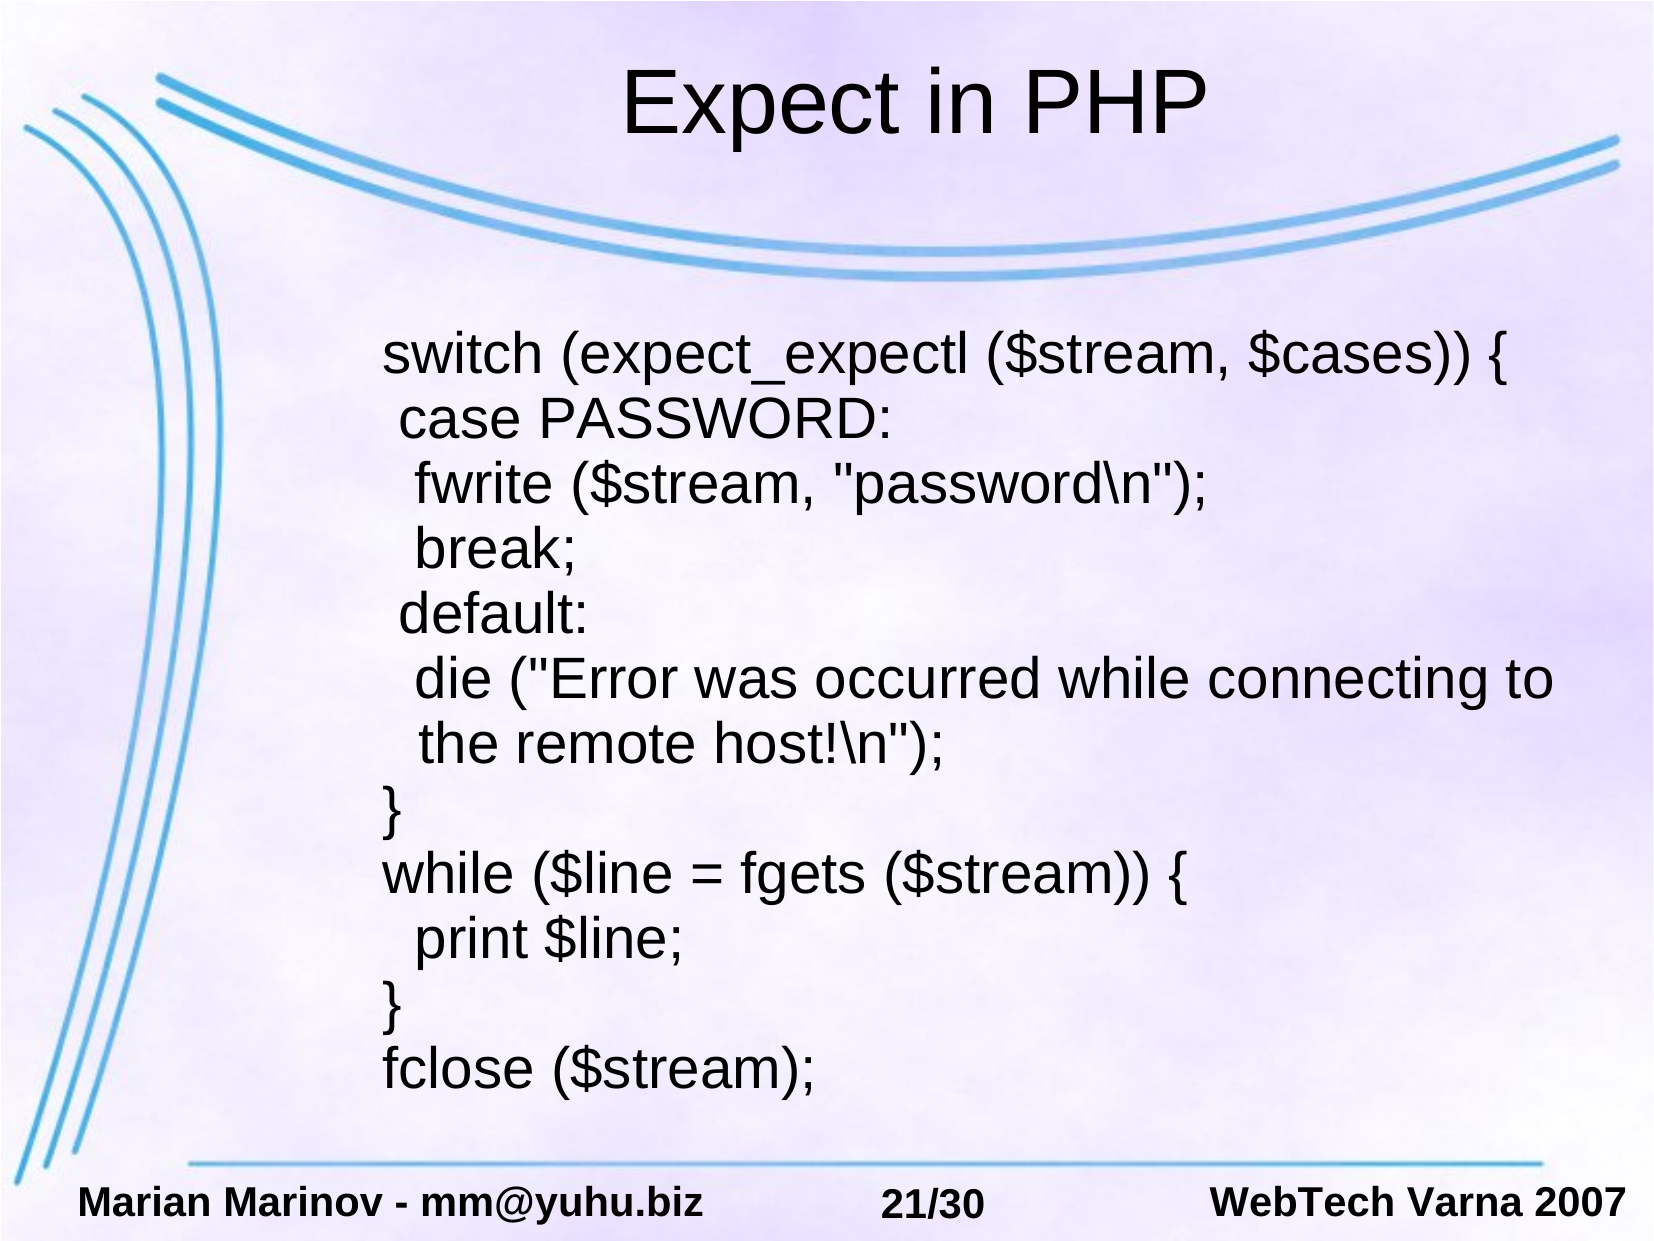

# Expect in PHP
 switch (expect_expectl ($stream, $cases)) {
 case PASSWORD:
 fwrite ($stream, "password\n");
 break;
 default:
 die ("Error was occurred while connecting to the remote host!\n");
 }
 while ($line = fgets ($stream)) {
 print $line;
 }
 fclose ($stream);
22
Marian Marinov - mm@yuhu.biz
WebTech Varna 2007
21/30